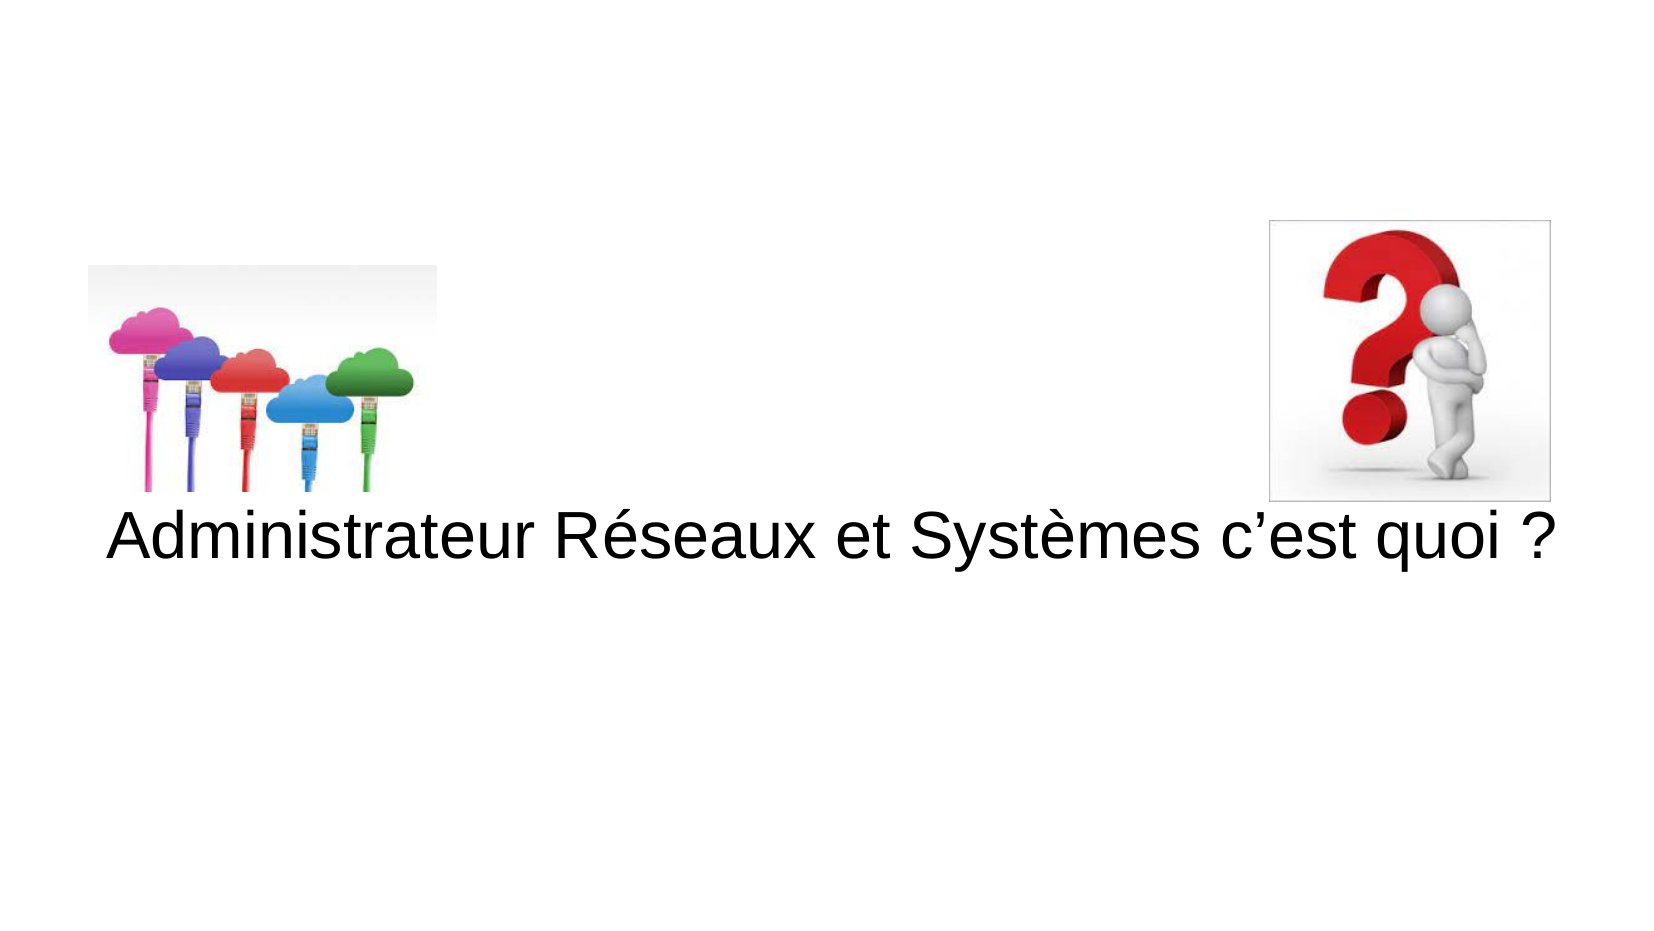

# Administrateur Réseaux et Systèmes c’est quoi ?